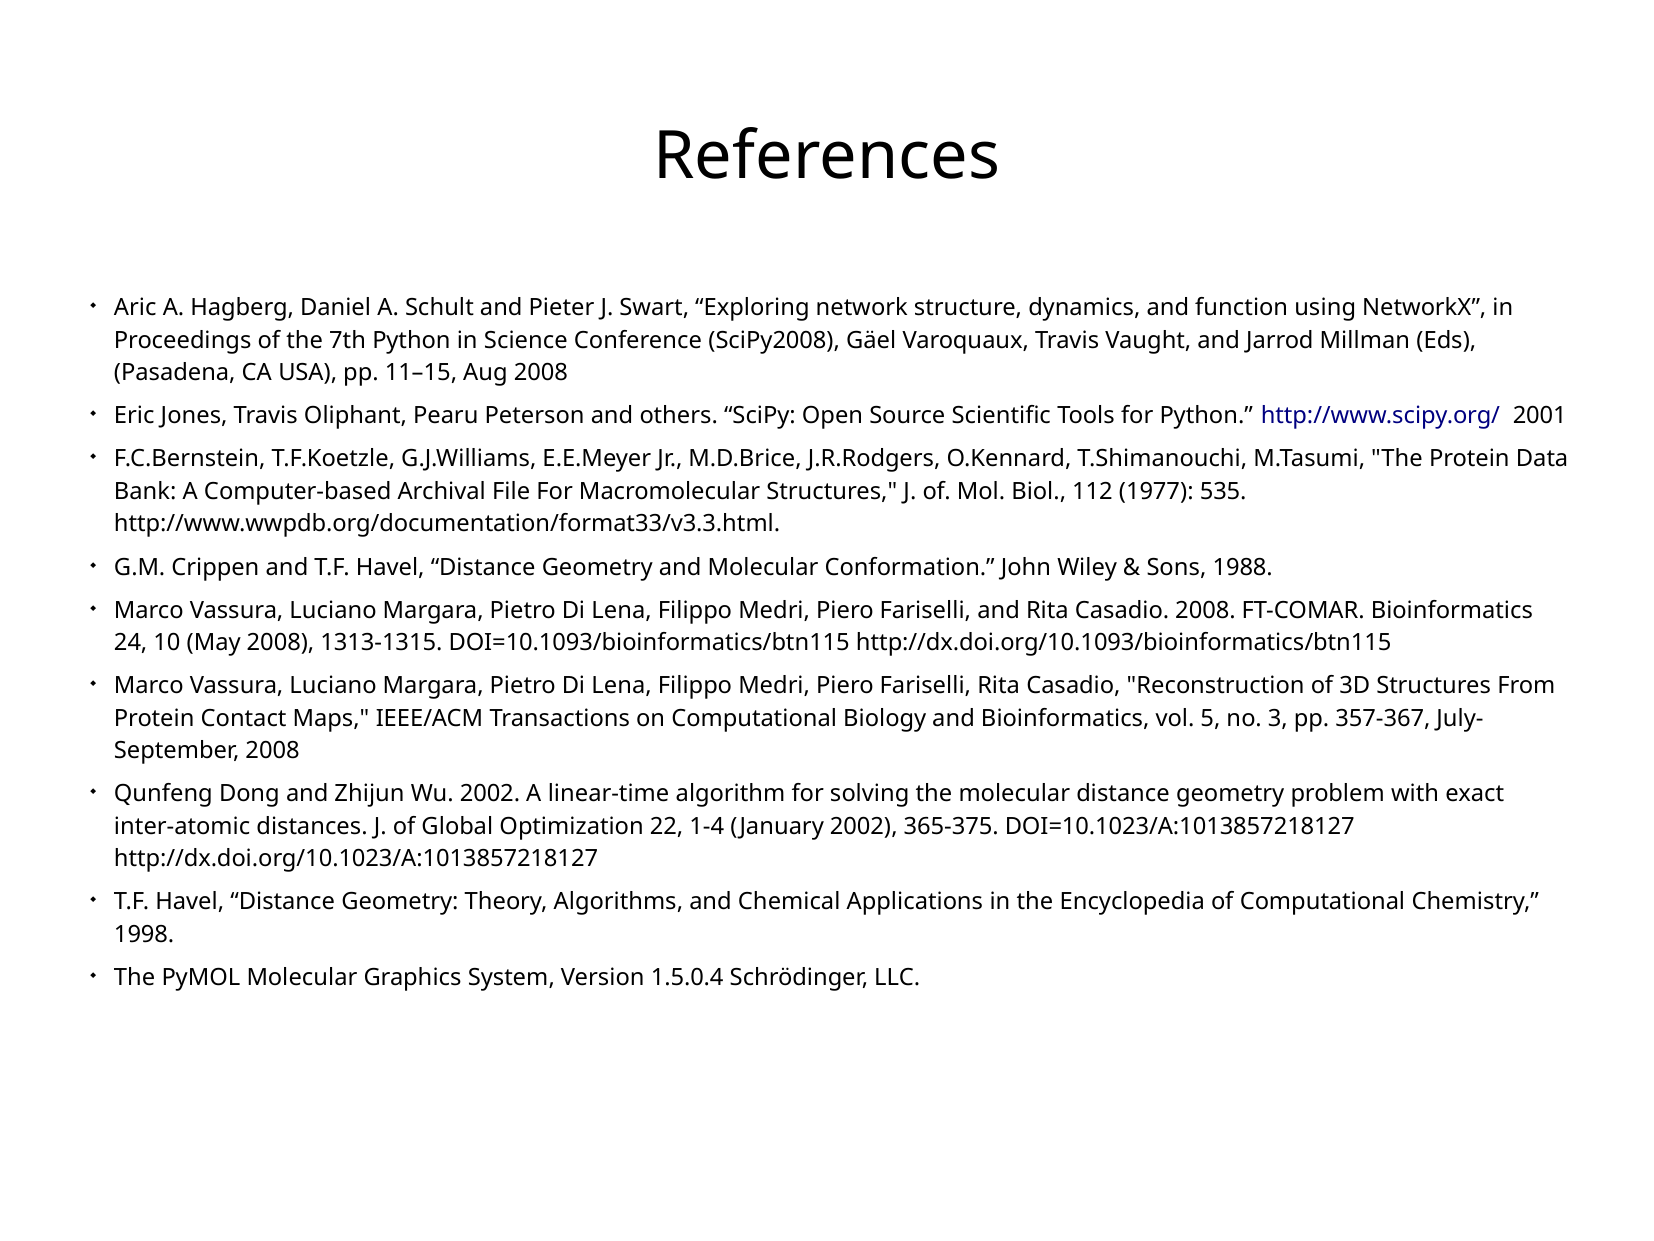

# References
Aric A. Hagberg, Daniel A. Schult and Pieter J. Swart, “Exploring network structure, dynamics, and function using NetworkX”, in Proceedings of the 7th Python in Science Conference (SciPy2008), Gäel Varoquaux, Travis Vaught, and Jarrod Millman (Eds), (Pasadena, CA USA), pp. 11–15, Aug 2008
Eric Jones, Travis Oliphant, Pearu Peterson and others. “SciPy: Open Source Scientific Tools for Python.” http://www.scipy.org/ 2001
F.C.Bernstein, T.F.Koetzle, G.J.Williams, E.E.Meyer Jr., M.D.Brice, J.R.Rodgers, O.Kennard, T.Shimanouchi, M.Tasumi, "The Protein Data Bank: A Computer-based Archival File For Macromolecular Structures," J. of. Mol. Biol., 112 (1977): 535. http://www.wwpdb.org/documentation/format33/v3.3.html.
G.M. Crippen and T.F. Havel, “Distance Geometry and Molecular Conformation.” John Wiley & Sons, 1988.
Marco Vassura, Luciano Margara, Pietro Di Lena, Filippo Medri, Piero Fariselli, and Rita Casadio. 2008. FT-COMAR. Bioinformatics 24, 10 (May 2008), 1313-1315. DOI=10.1093/bioinformatics/btn115 http://dx.doi.org/10.1093/bioinformatics/btn115
Marco Vassura, Luciano Margara, Pietro Di Lena, Filippo Medri, Piero Fariselli, Rita Casadio, "Reconstruction of 3D Structures From Protein Contact Maps," IEEE/ACM Transactions on Computational Biology and Bioinformatics, vol. 5, no. 3, pp. 357-367, July-September, 2008
Qunfeng Dong and Zhijun Wu. 2002. A linear-time algorithm for solving the molecular distance geometry problem with exact inter-atomic distances. J. of Global Optimization 22, 1-4 (January 2002), 365-375. DOI=10.1023/A:1013857218127 http://dx.doi.org/10.1023/A:1013857218127
T.F. Havel, “Distance Geometry: Theory, Algorithms, and Chemical Applications in the Encyclopedia of Computational Chemistry,” 1998.
The PyMOL Molecular Graphics System, Version 1.5.0.4 Schrödinger, LLC.